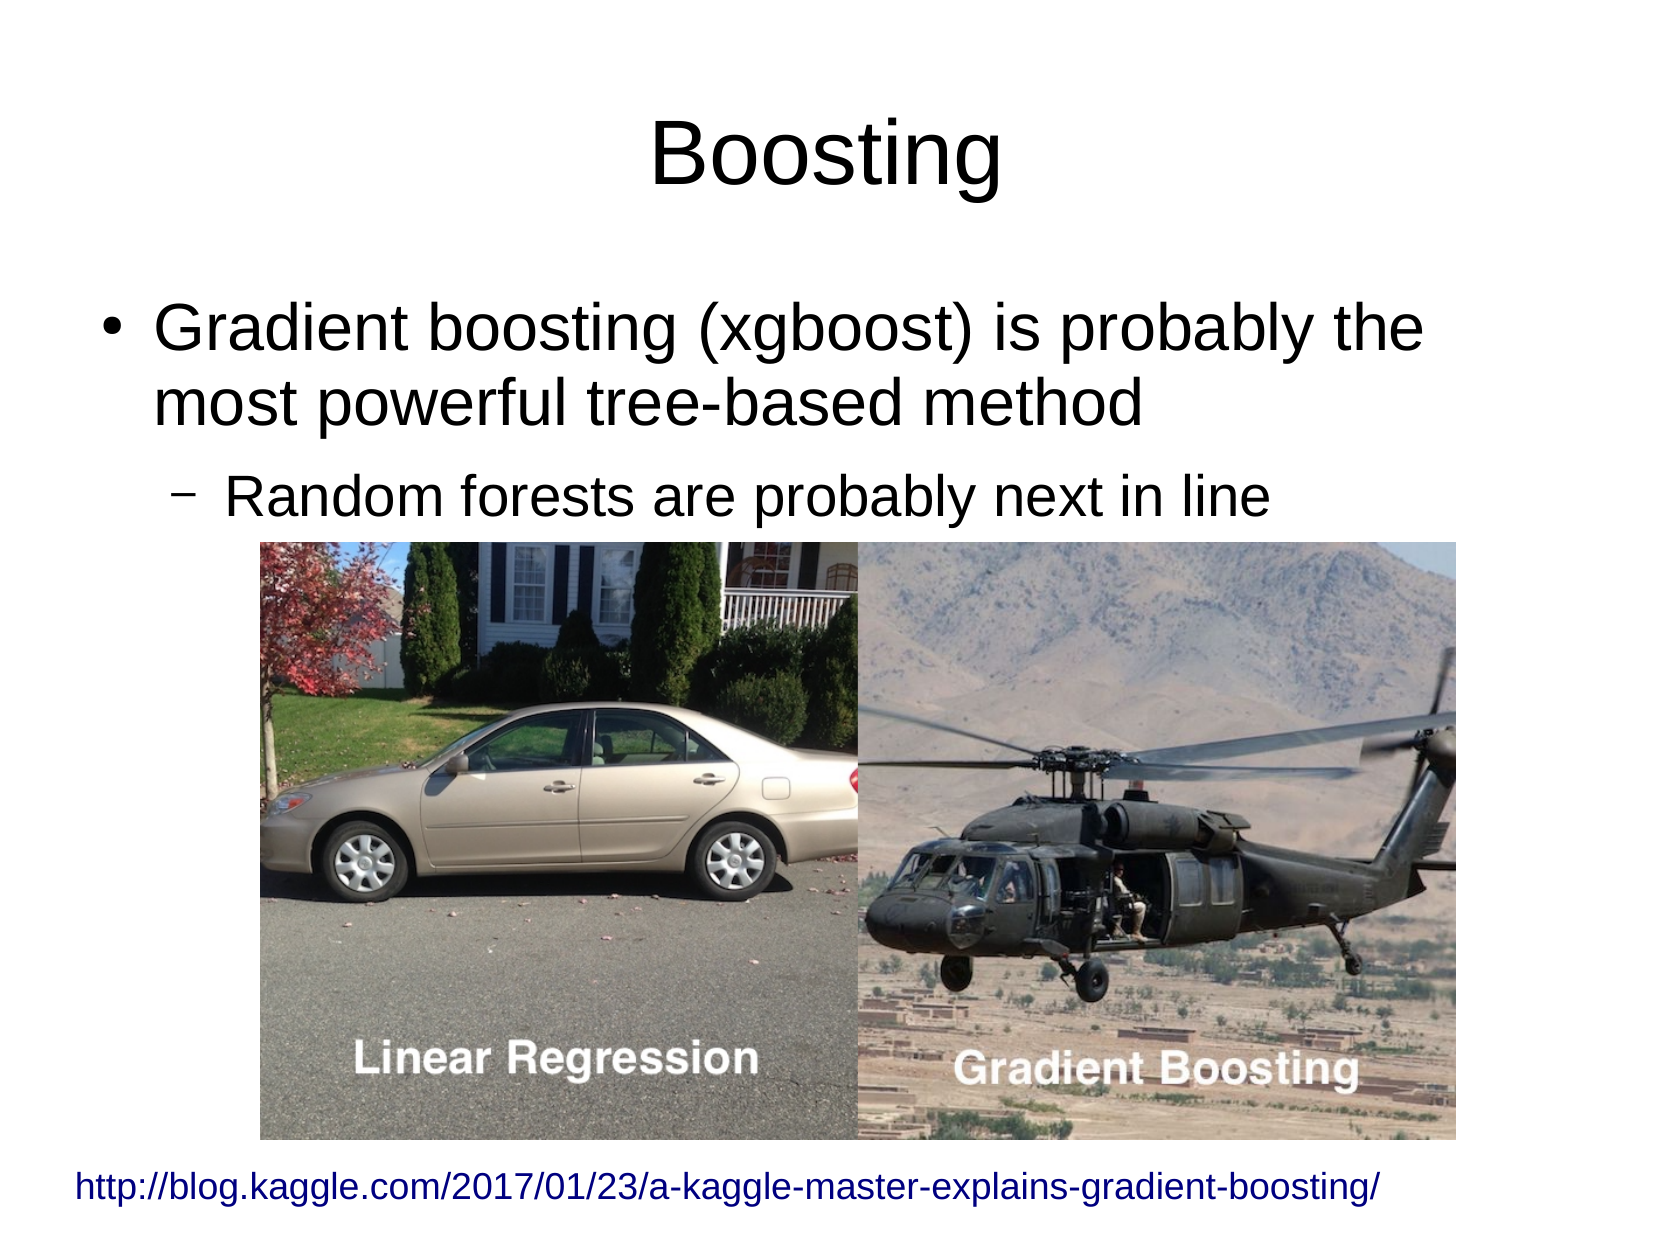

# Boosting
Gradient boosting (xgboost) is probably the most powerful tree-based method
Random forests are probably next in line
http://blog.kaggle.com/2017/01/23/a-kaggle-master-explains-gradient-boosting/